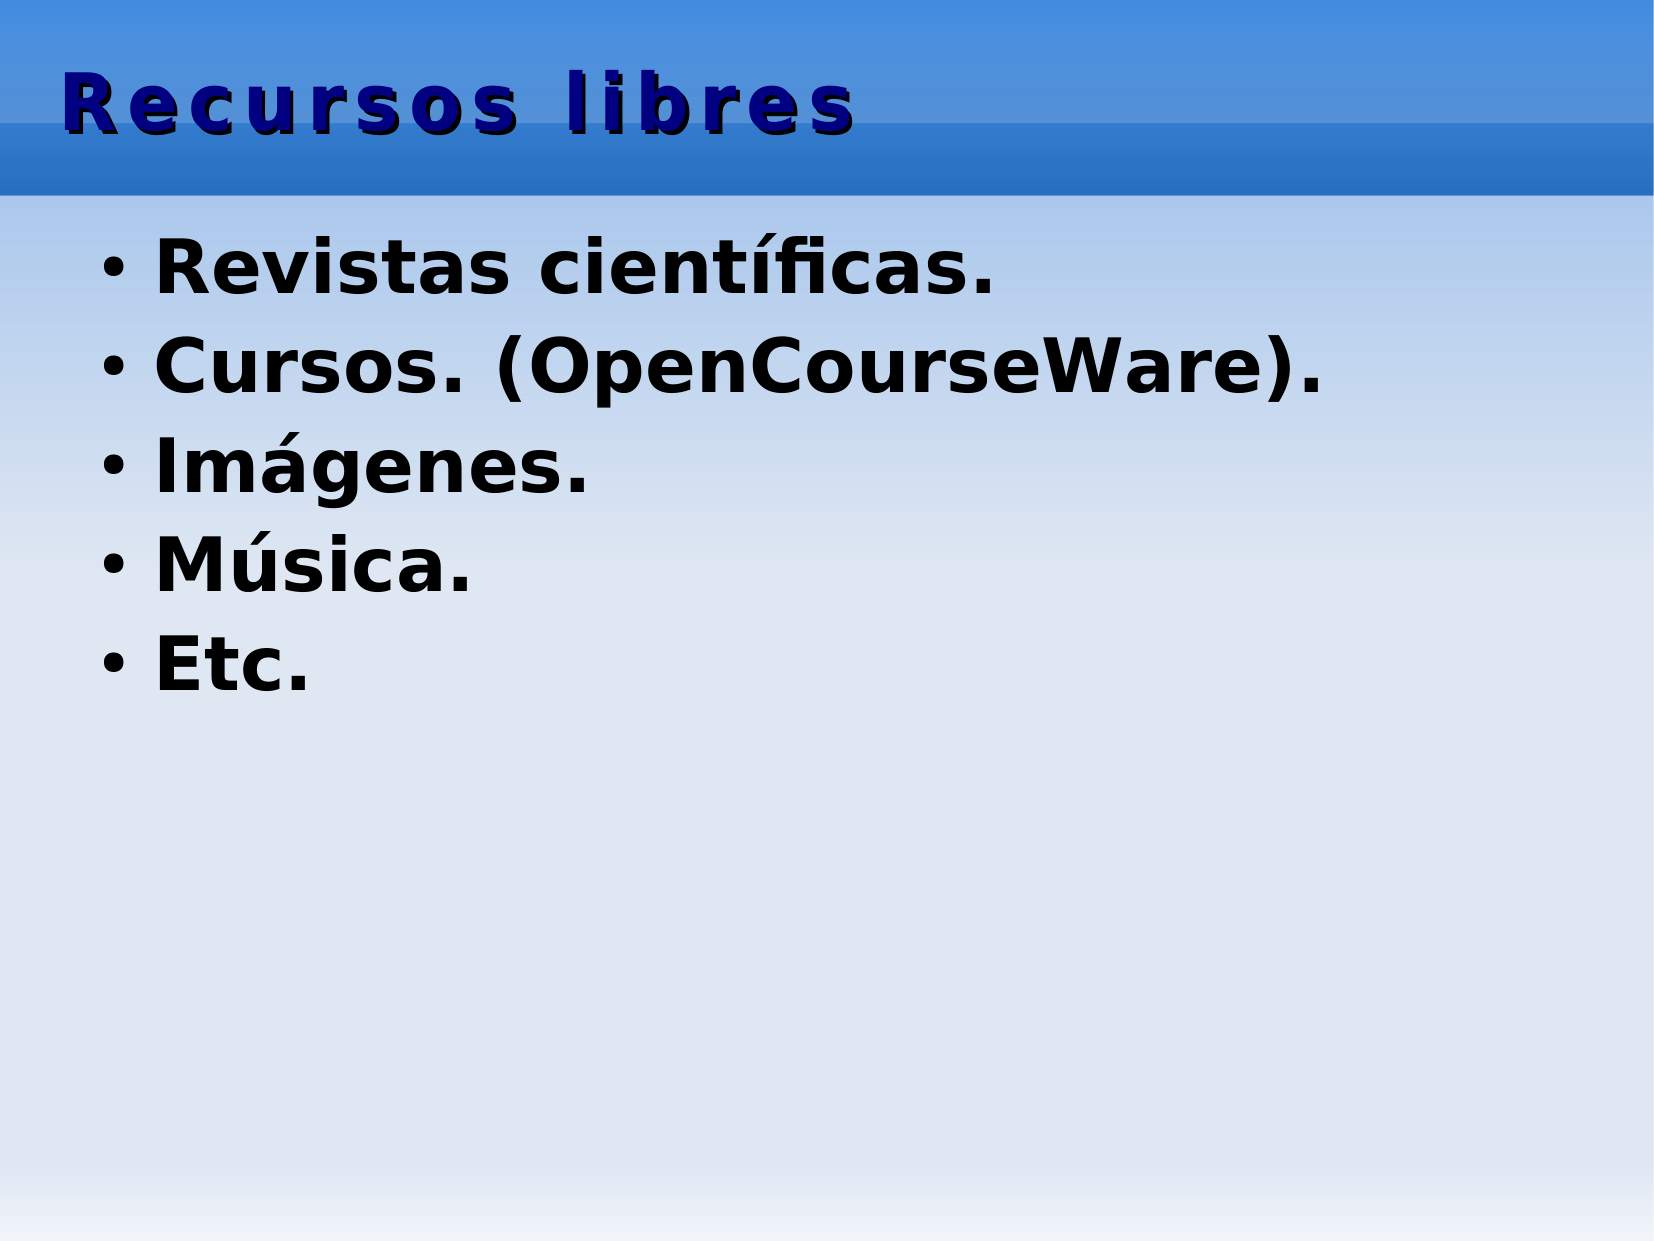

# Recursos libres
Revistas científicas.
Cursos. (OpenCourseWare).
Imágenes.
Música.
Etc.